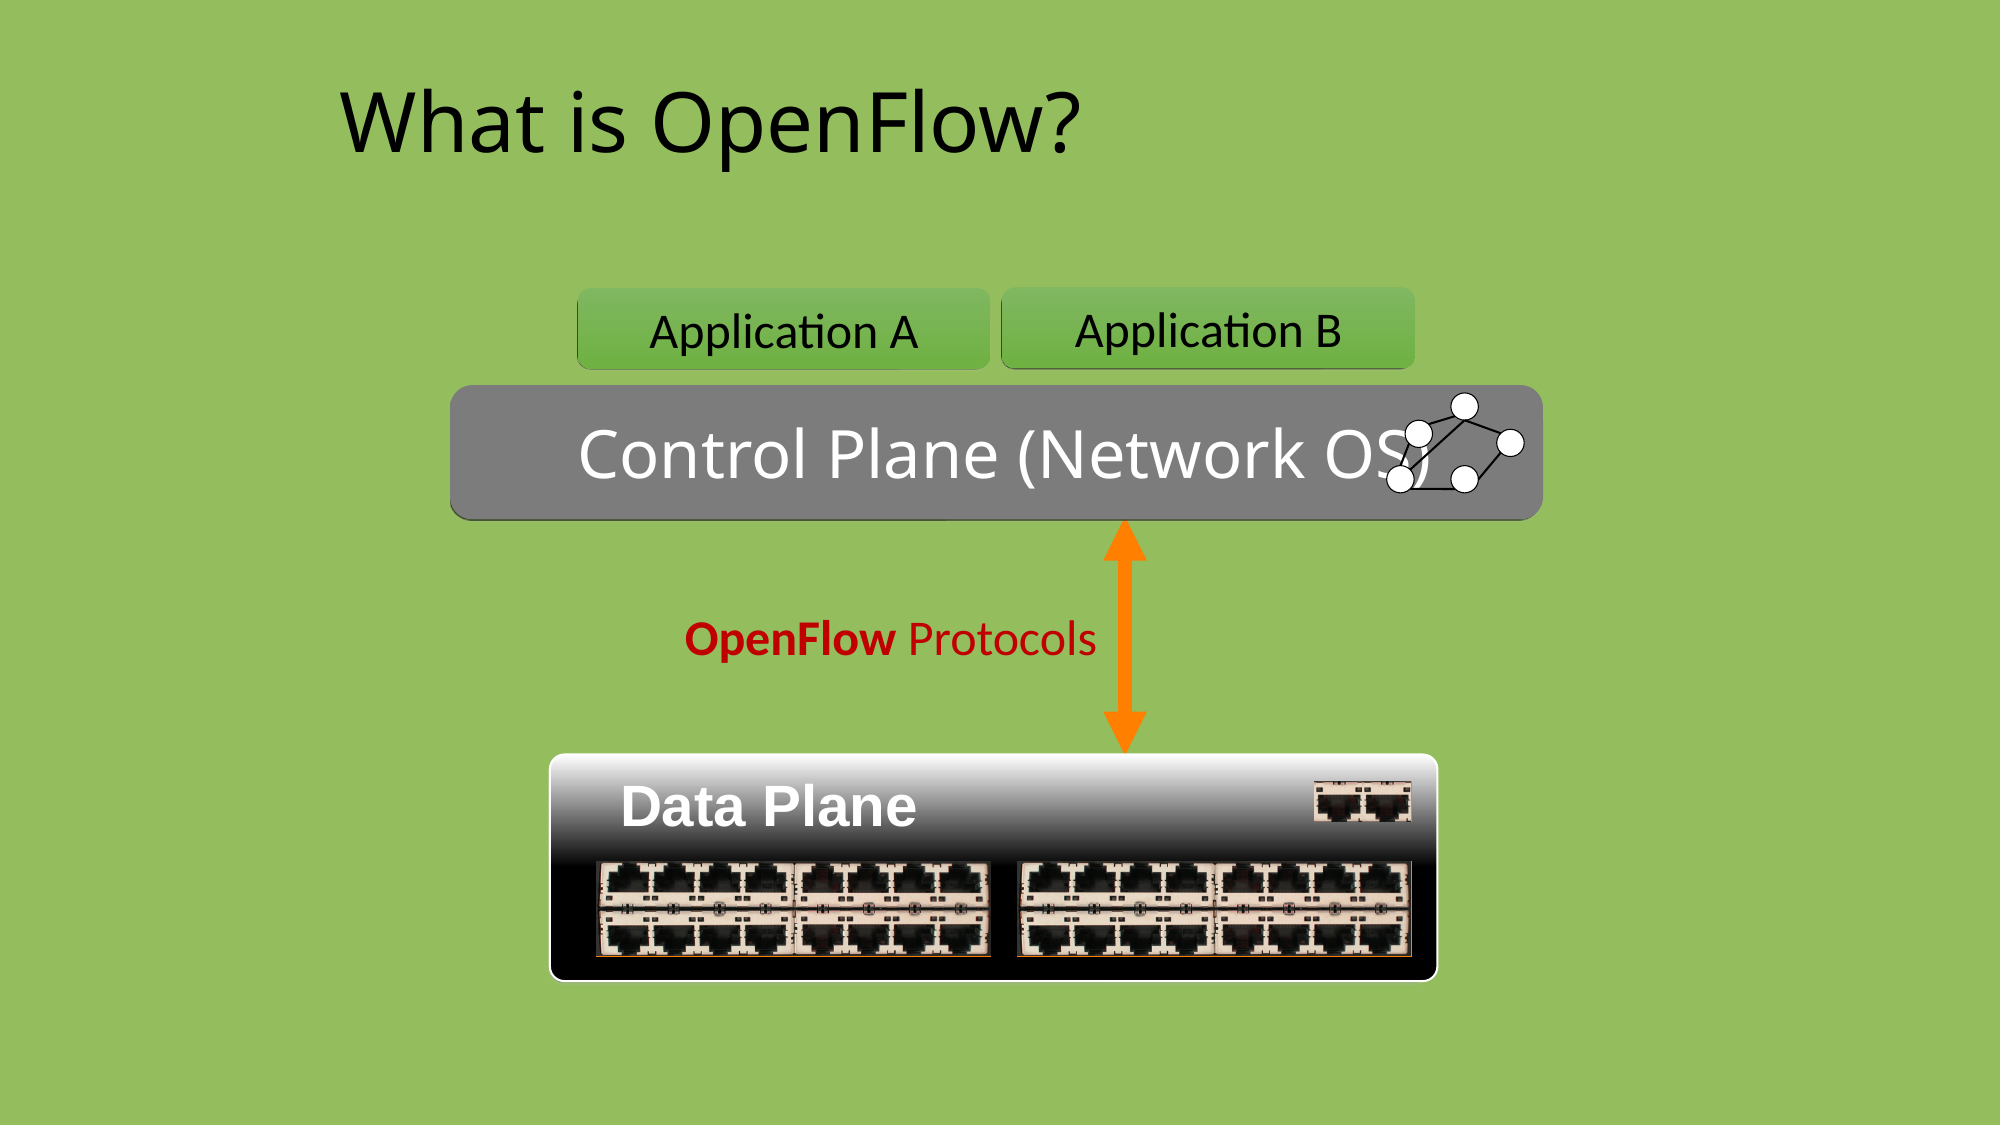

# What is OpenFlow?
Application B
Application A
 Control Plane (Network OS)
OpenFlow Protocols
Data Plane
Control Path
OpenFlow
Data Path (Hardware)